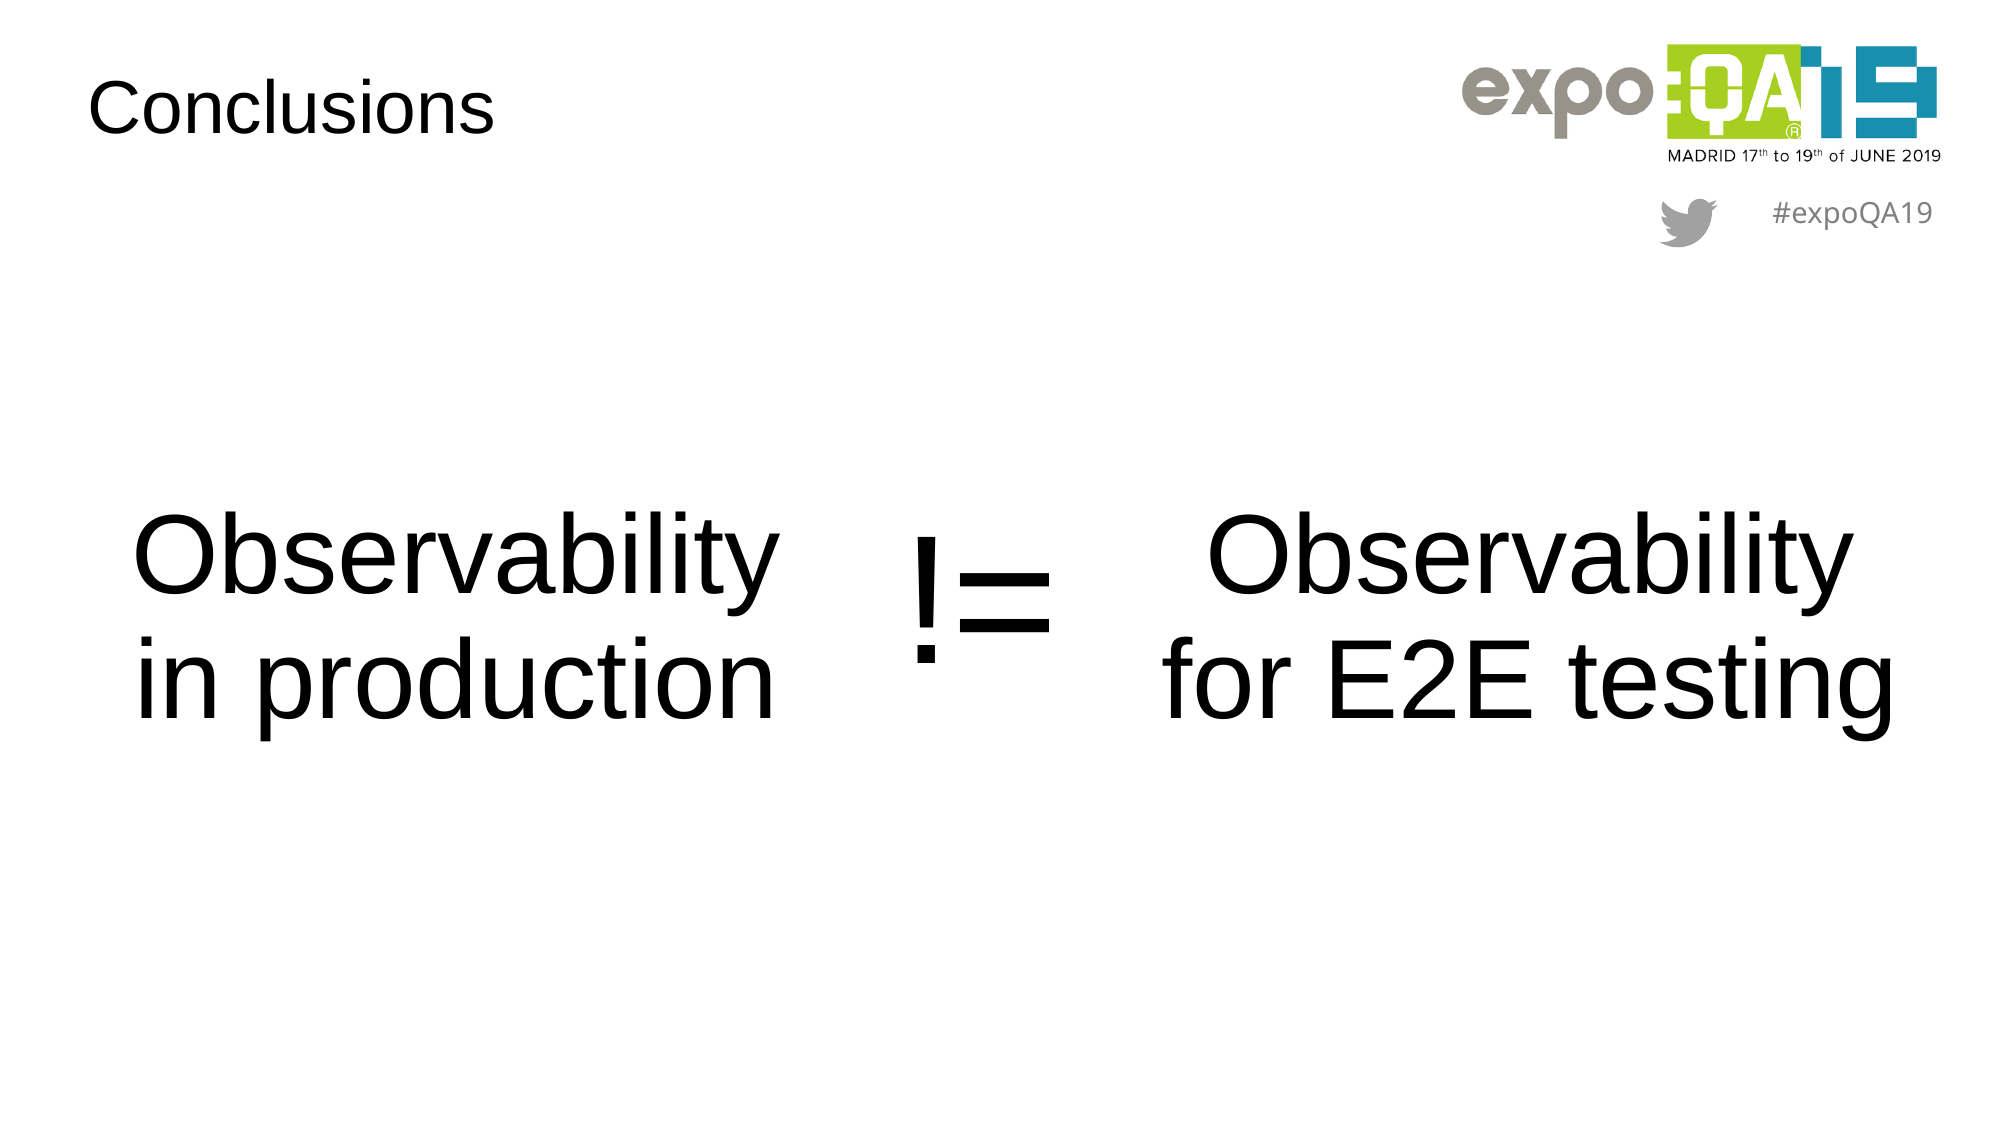

# Conclusions
Observability in production
Observability for E2E testing
!=